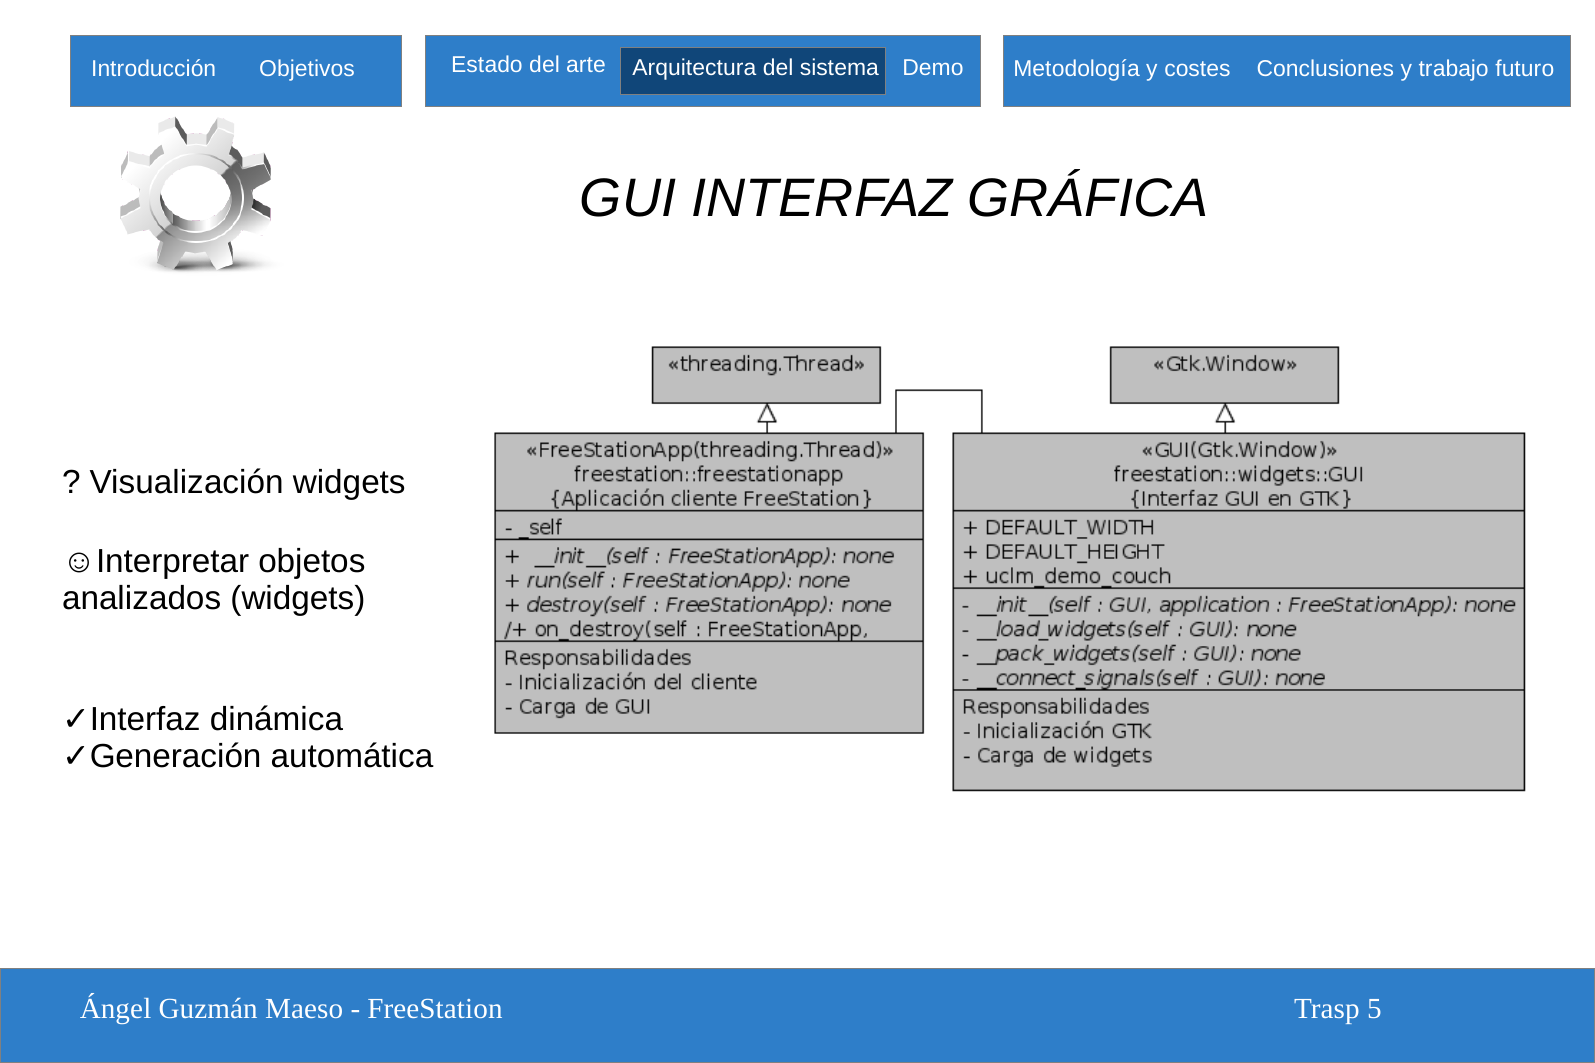

Metodología y costes
Conclusiones y trabajo futuro
Introducción
# Objetivos
Estado del arte
Estado del arte
Arquitectura del sistema
Arquitectura del sistema
Demo
Demo
GUI INTERFAZ GRÁFICA
? Visualización widgets
☺Interpretar objetos
analizados (widgets)
✓Interfaz dinámica
✓Generación automática
5